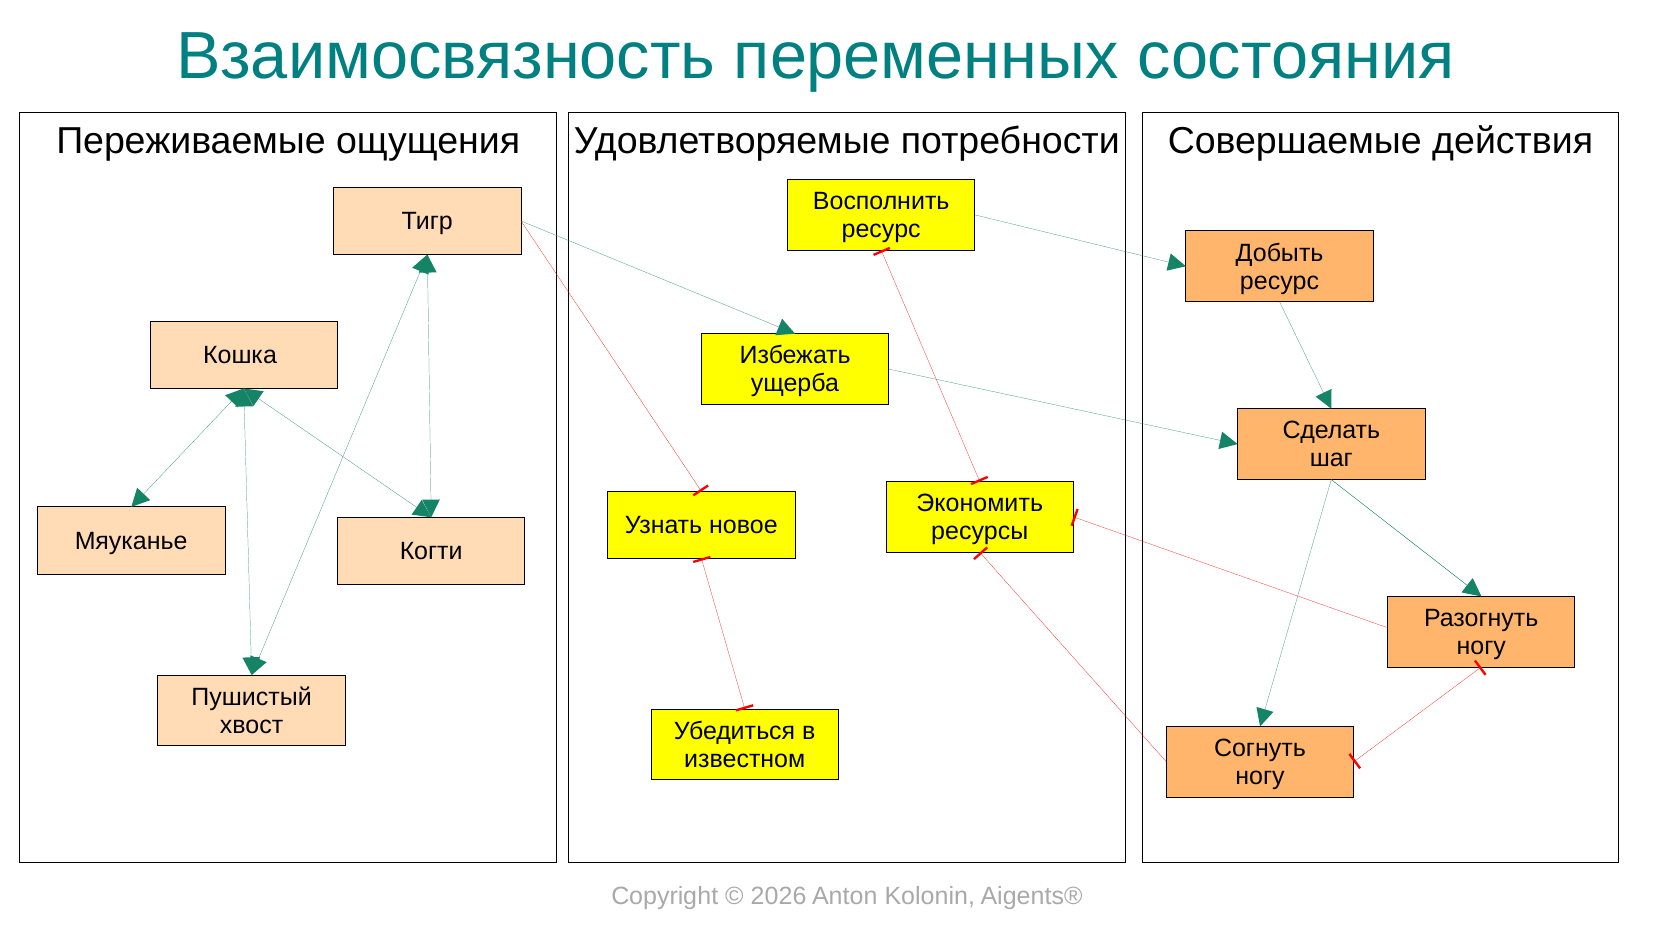

Взаимосвязность переменных состояния
Переживаемые ощущения
Удовлетворяемые потребности
Совершаемые действия
Восполнить ресурс
Тигр
Добыть ресурс
Кошка
Избежать ущерба
Сделать
шаг
Экономить
ресурсы
Узнать новое
Мяуканье
Когти
Разогнуть
ногу
Пушистый хвост
Убедиться в известном
Согнуть
ногу
Copyright © 2026 Anton Kolonin, Aigents®